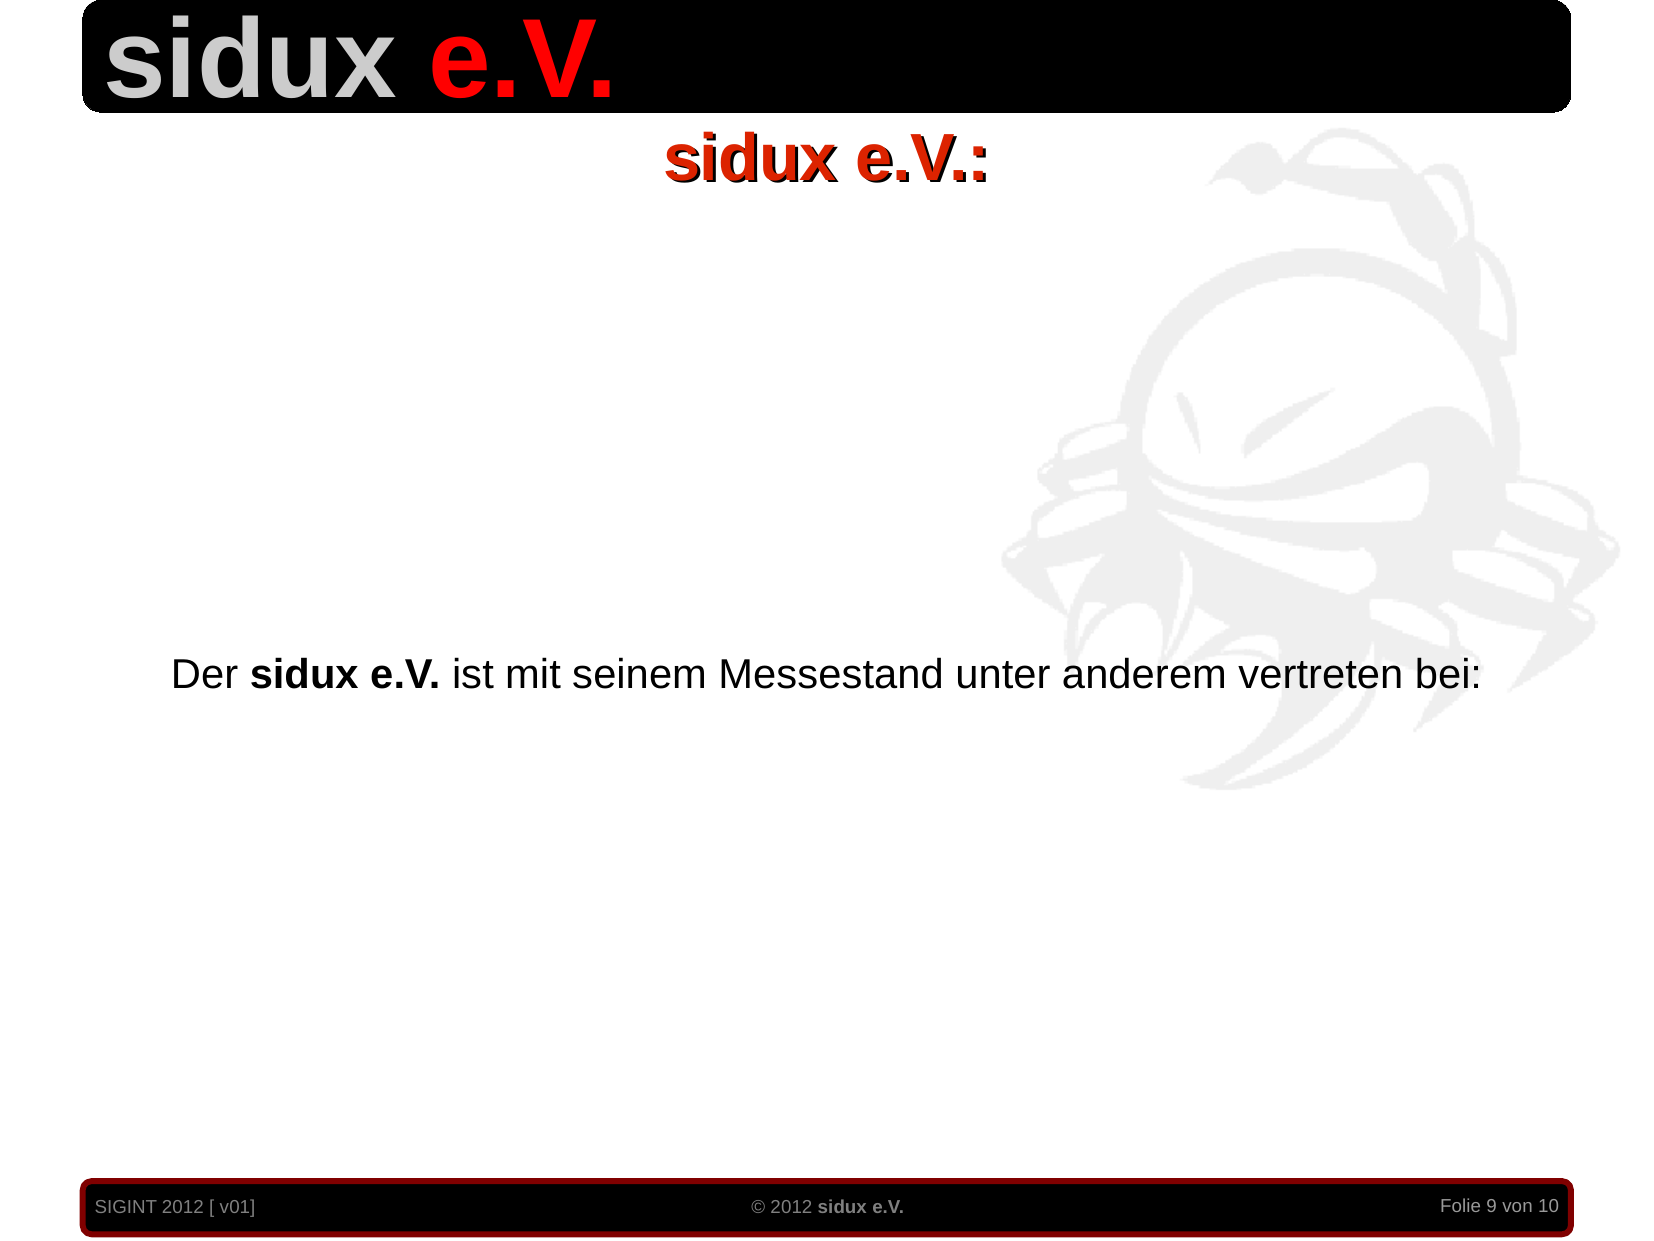

sidux e.V.:
Der sidux e.V. ist mit seinem Messestand unter anderem vertreten bei: